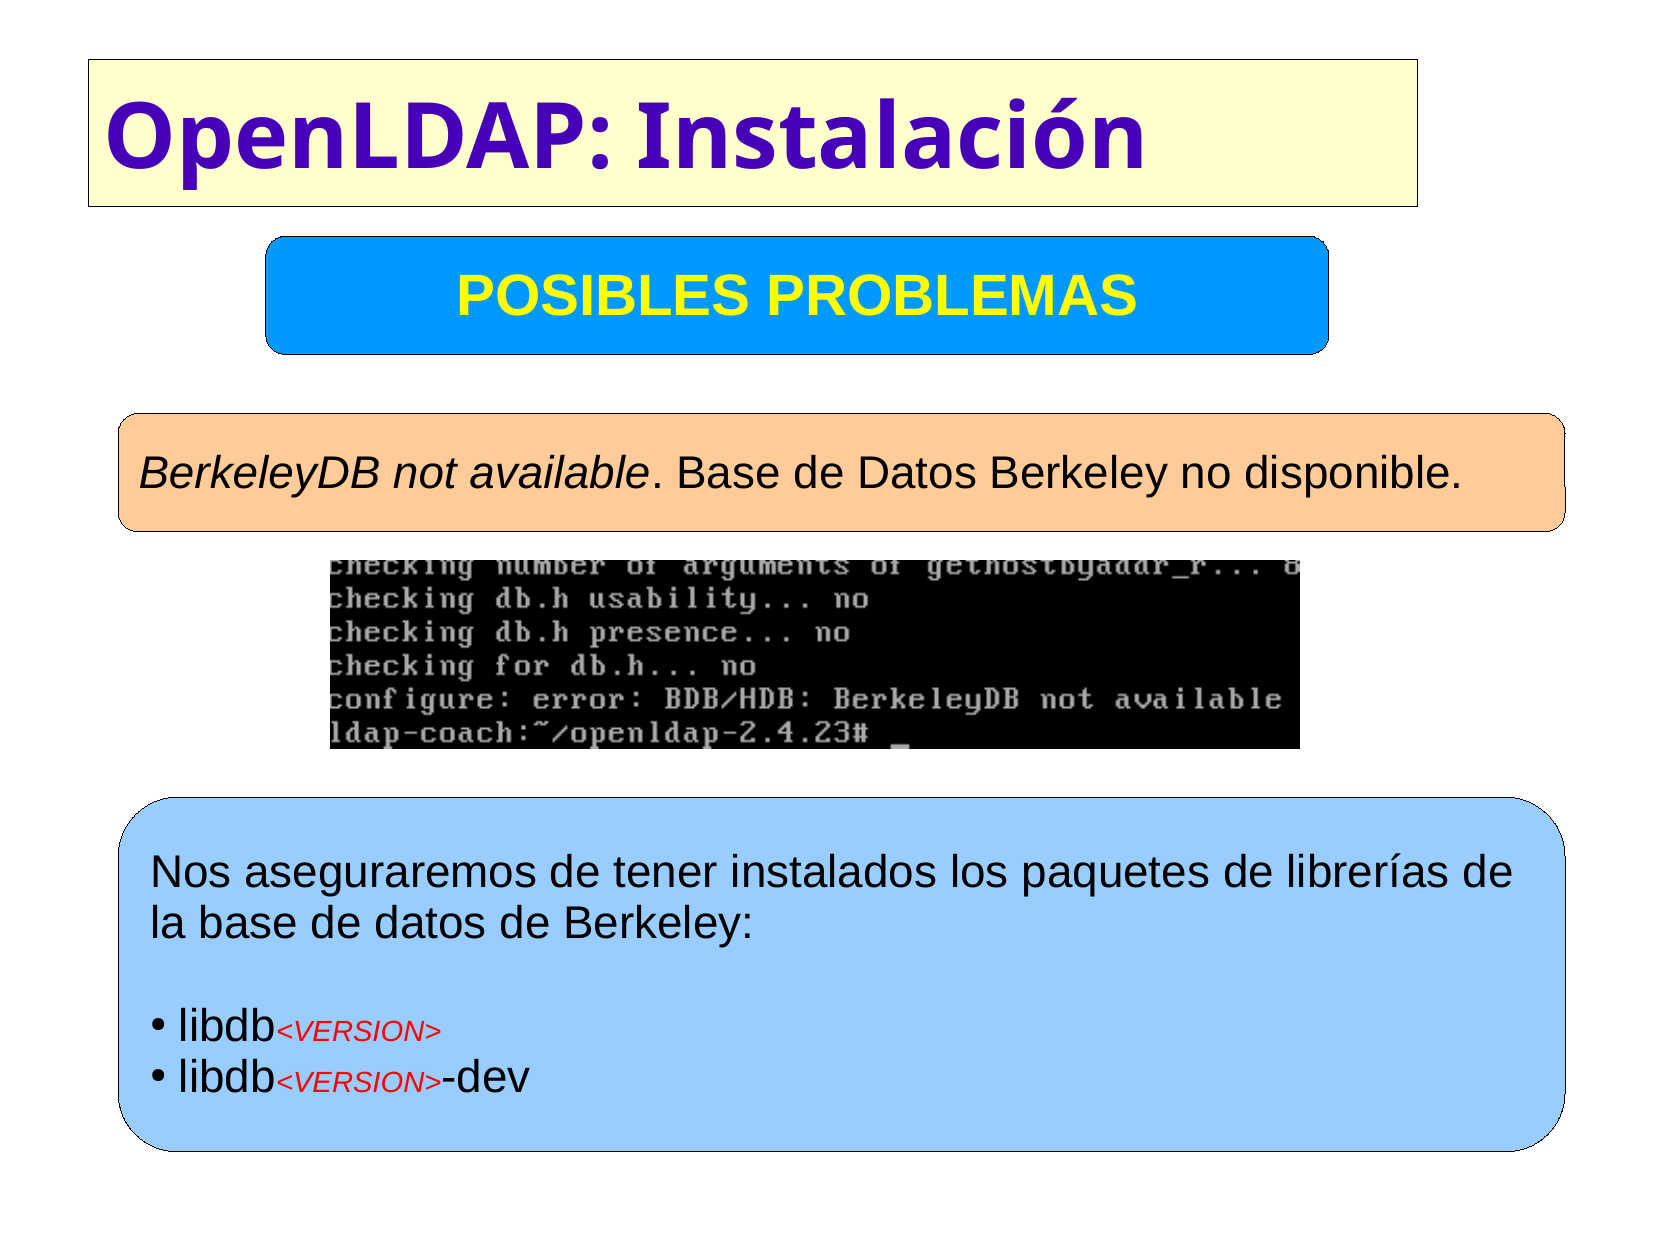

OpenLDAP: Instalación
POSIBLES PROBLEMAS
BerkeleyDB not available. Base de Datos Berkeley no disponible.
Nos aseguraremos de tener instalados los paquetes de librerías de la base de datos de Berkeley:
 libdb<VERSION>
 libdb<VERSION>-dev